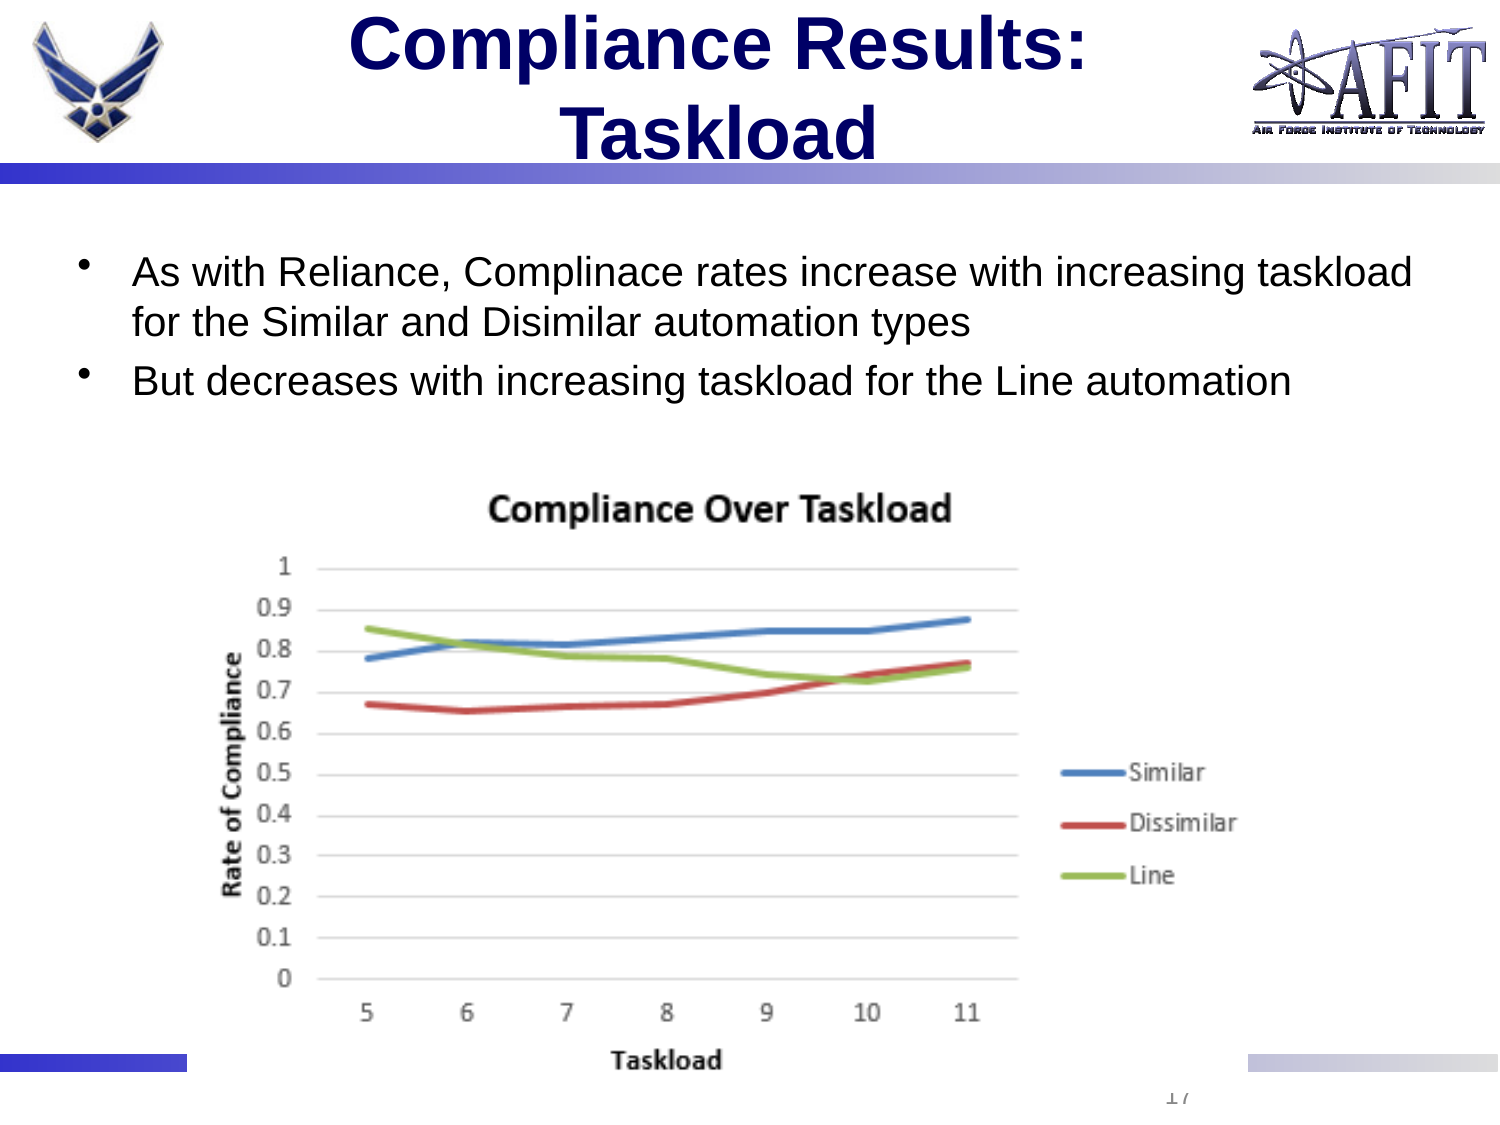

# Compliance Results: Taskload
As with Reliance, Complinace rates increase with increasing taskload for the Similar and Disimilar automation types
But decreases with increasing taskload for the Line automation